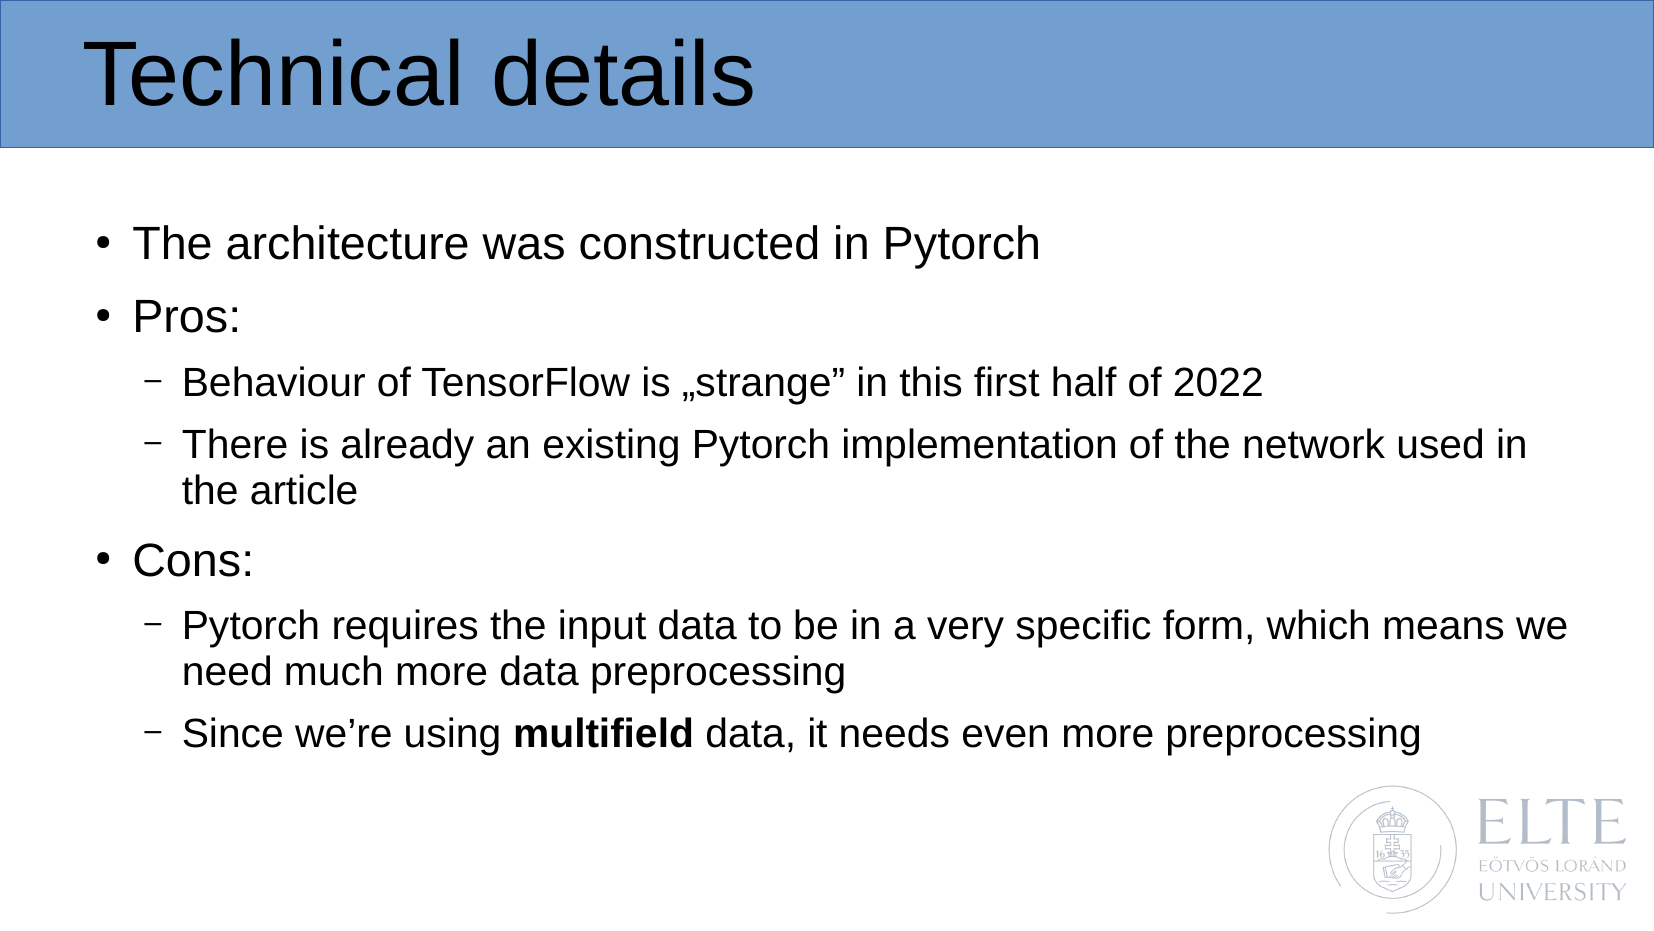

# Technical details
The architecture was constructed in Pytorch
Pros:
Behaviour of TensorFlow is „strange” in this first half of 2022
There is already an existing Pytorch implementation of the network used in the article
Cons:
Pytorch requires the input data to be in a very specific form, which means we need much more data preprocessing
Since we’re using multifield data, it needs even more preprocessing